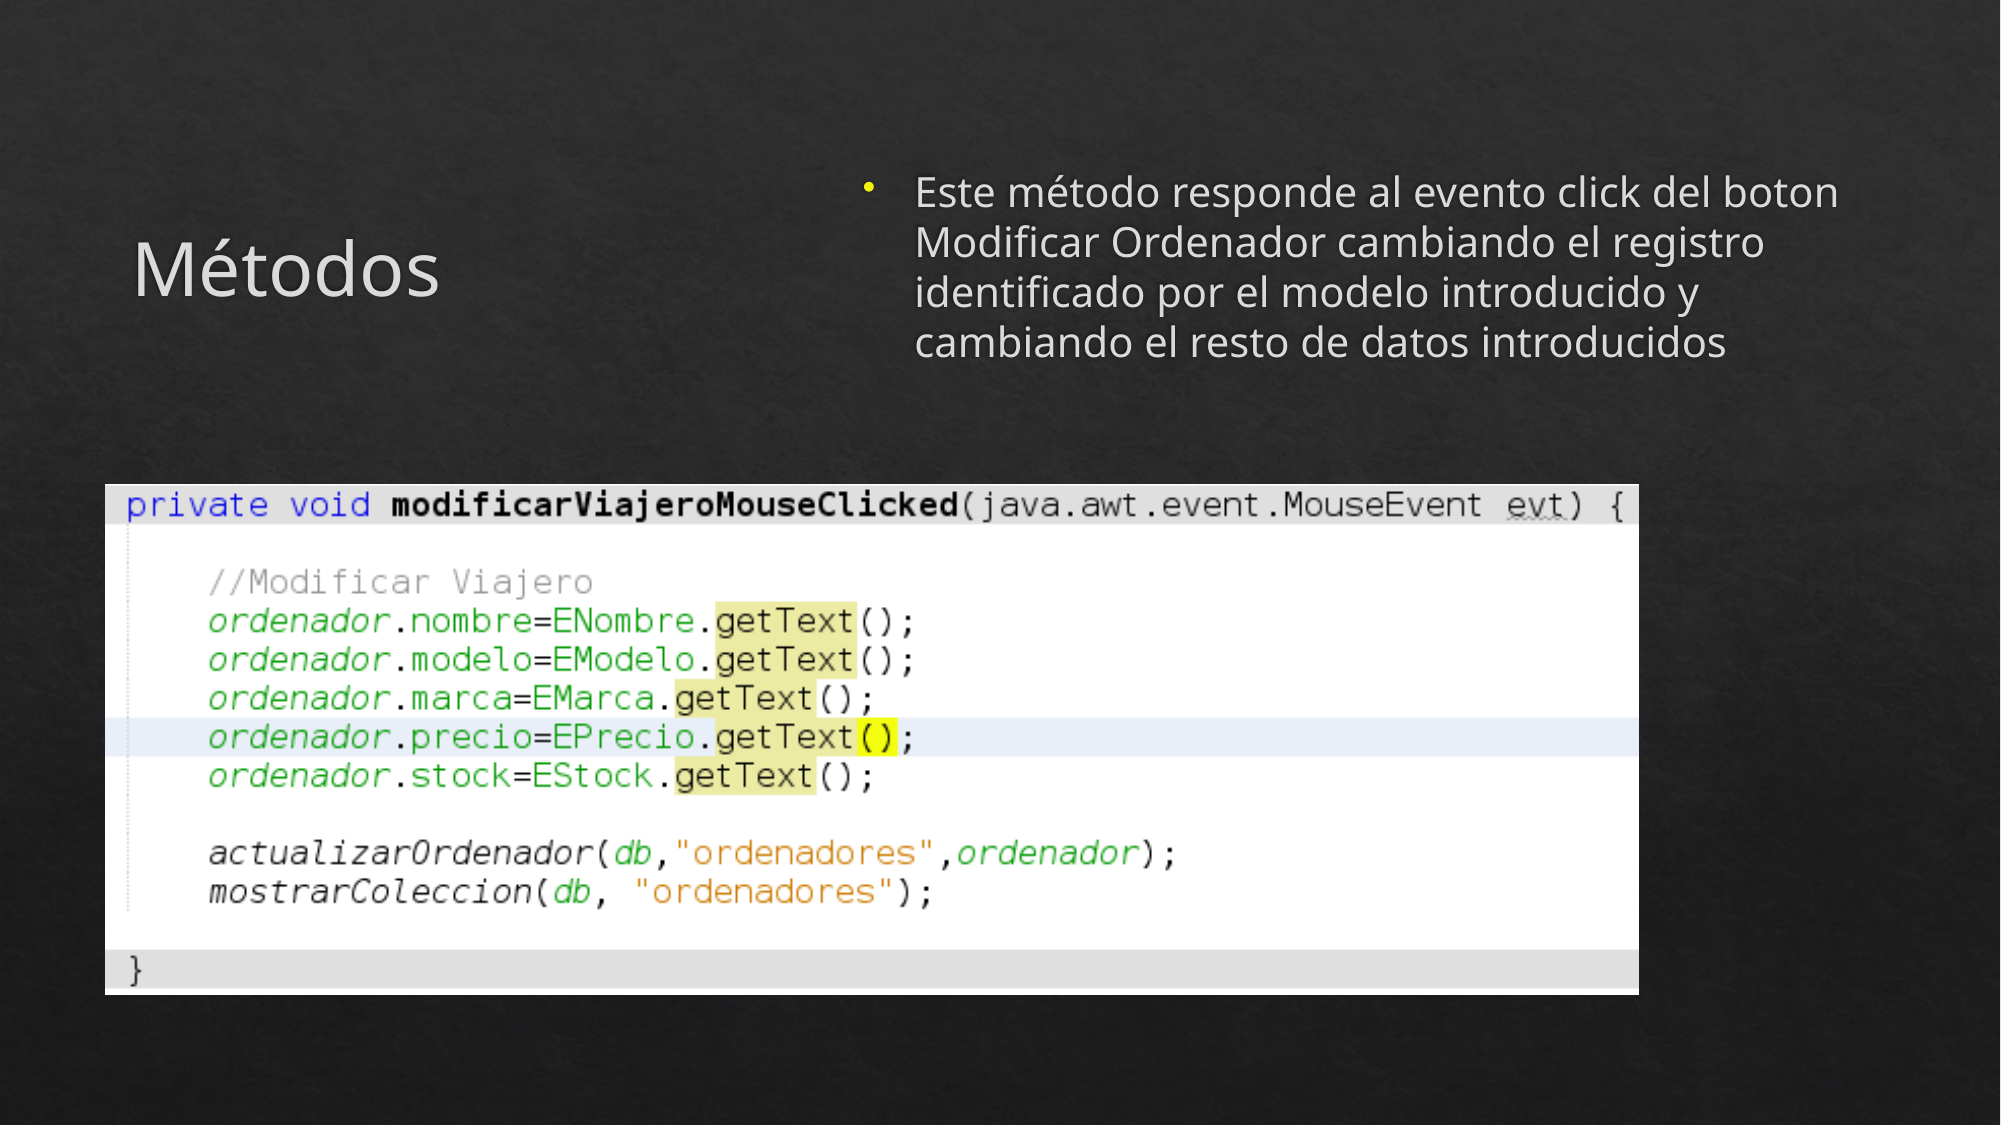

# Métodos
Este método responde al evento click del boton Modificar Ordenador cambiando el registro identificado por el modelo introducido y cambiando el resto de datos introducidos